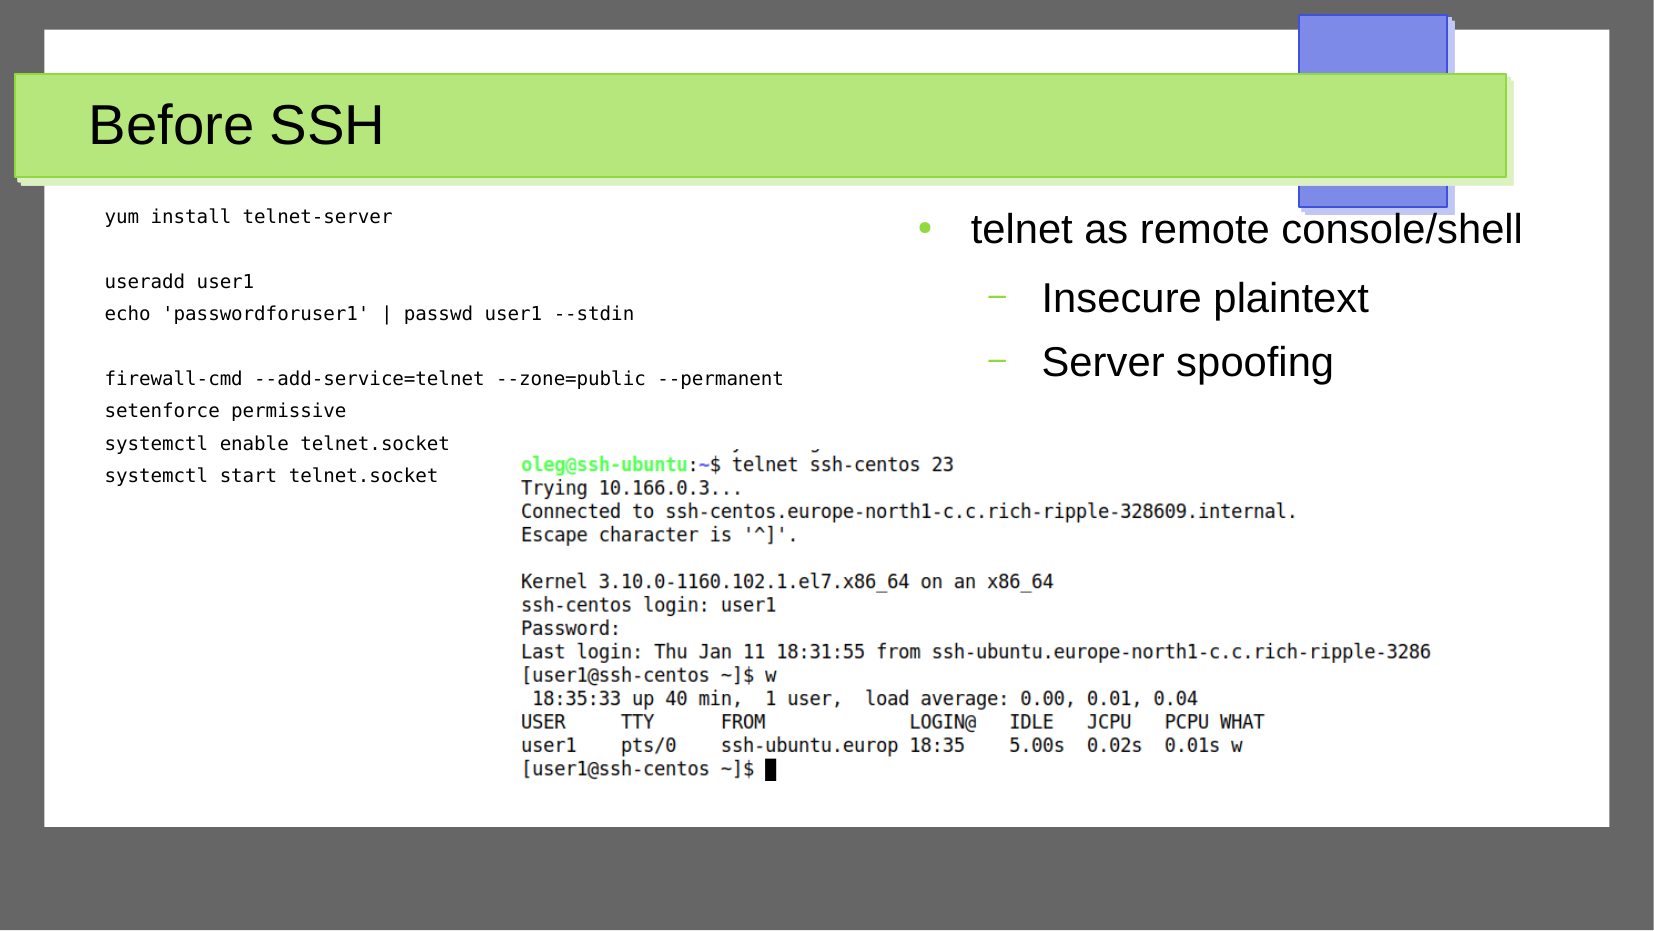

# Before SSH
yum install telnet-server
useradd user1
echo 'passwordforuser1' | passwd user1 --stdin
firewall-cmd --add-service=telnet --zone=public --permanent
setenforce permissive
systemctl enable telnet.socket
systemctl start telnet.socket
telnet as remote console/shell
Insecure plaintext
Server spoofing